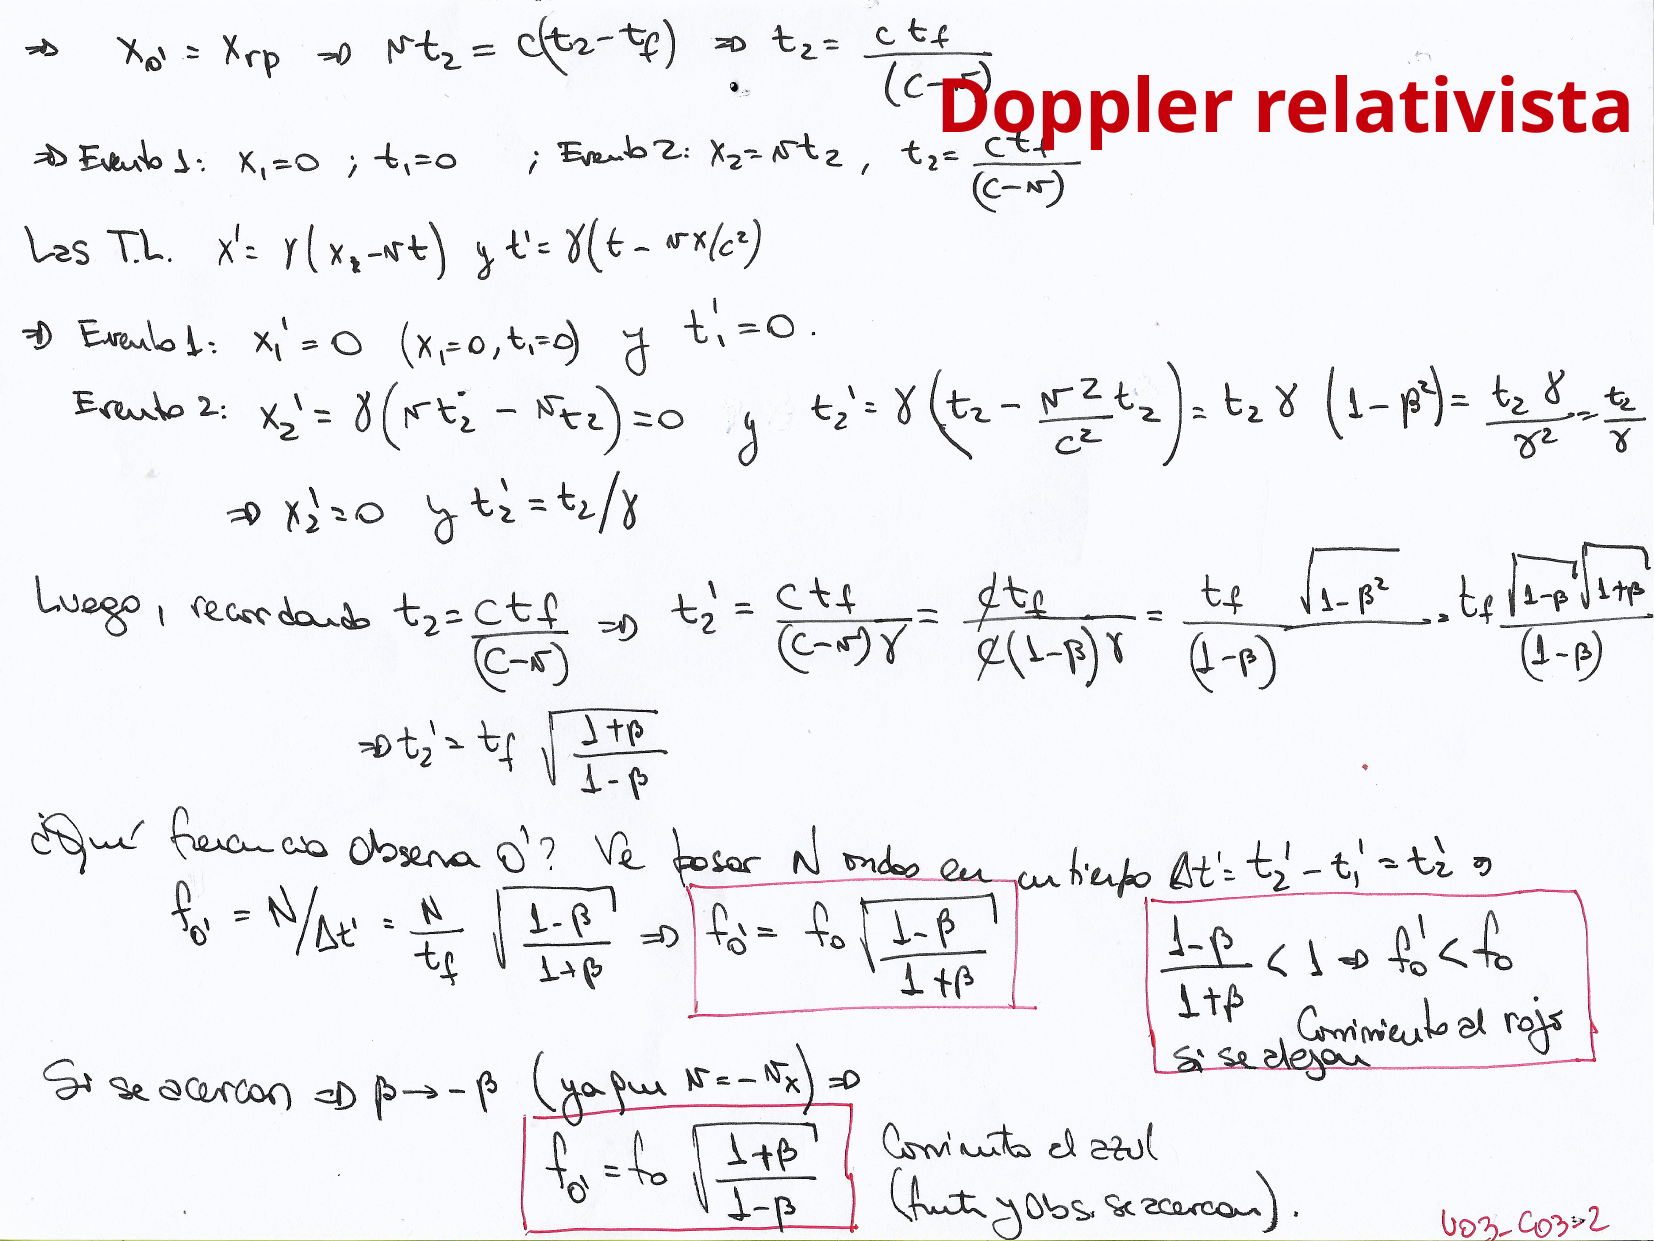

# Doppler relativista
Nov 24, 2016
H. Asorey - IPAC 2016 - 16/16
8